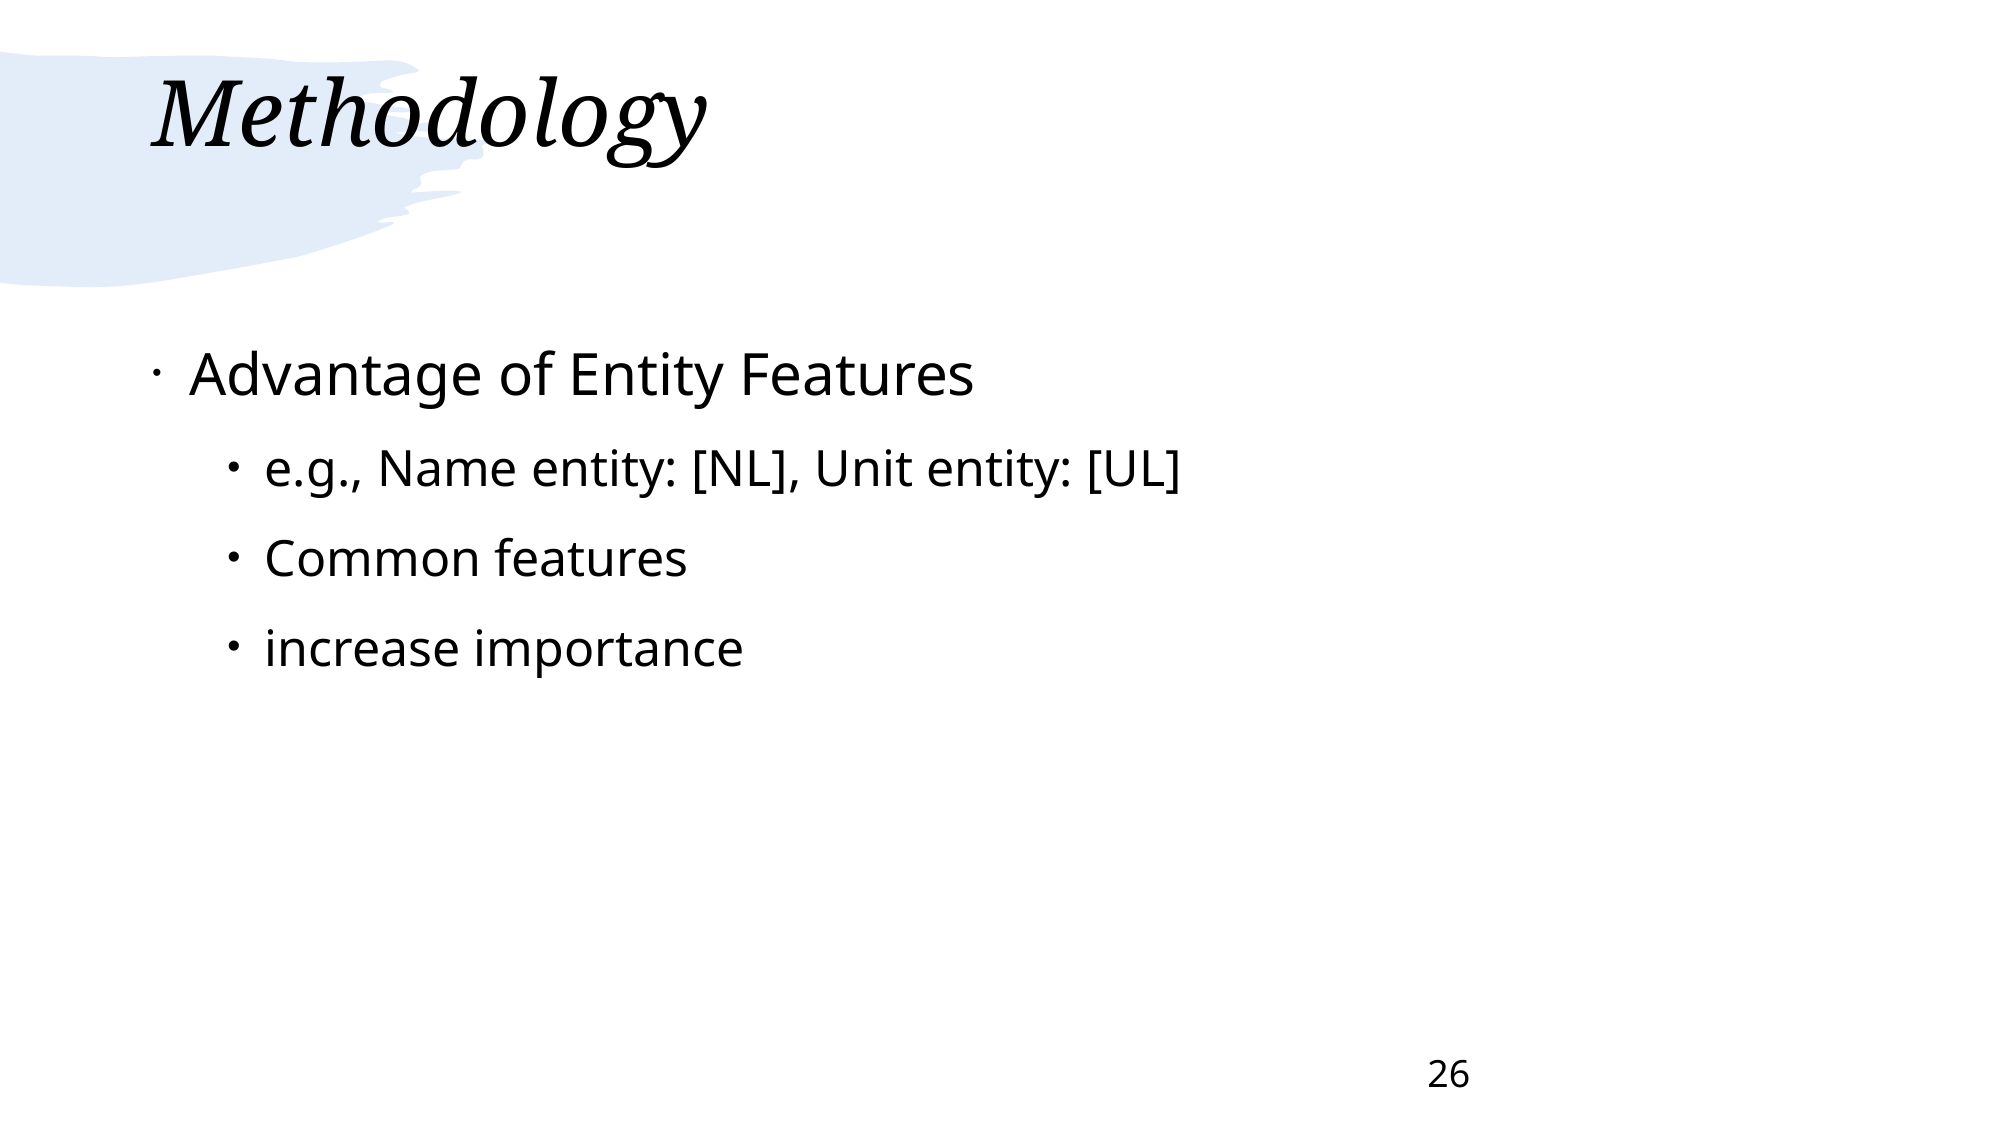

# Methodology
Advantage of Entity Features
e.g., Name entity: [NL], Unit entity: [UL]
Common features
increase importance